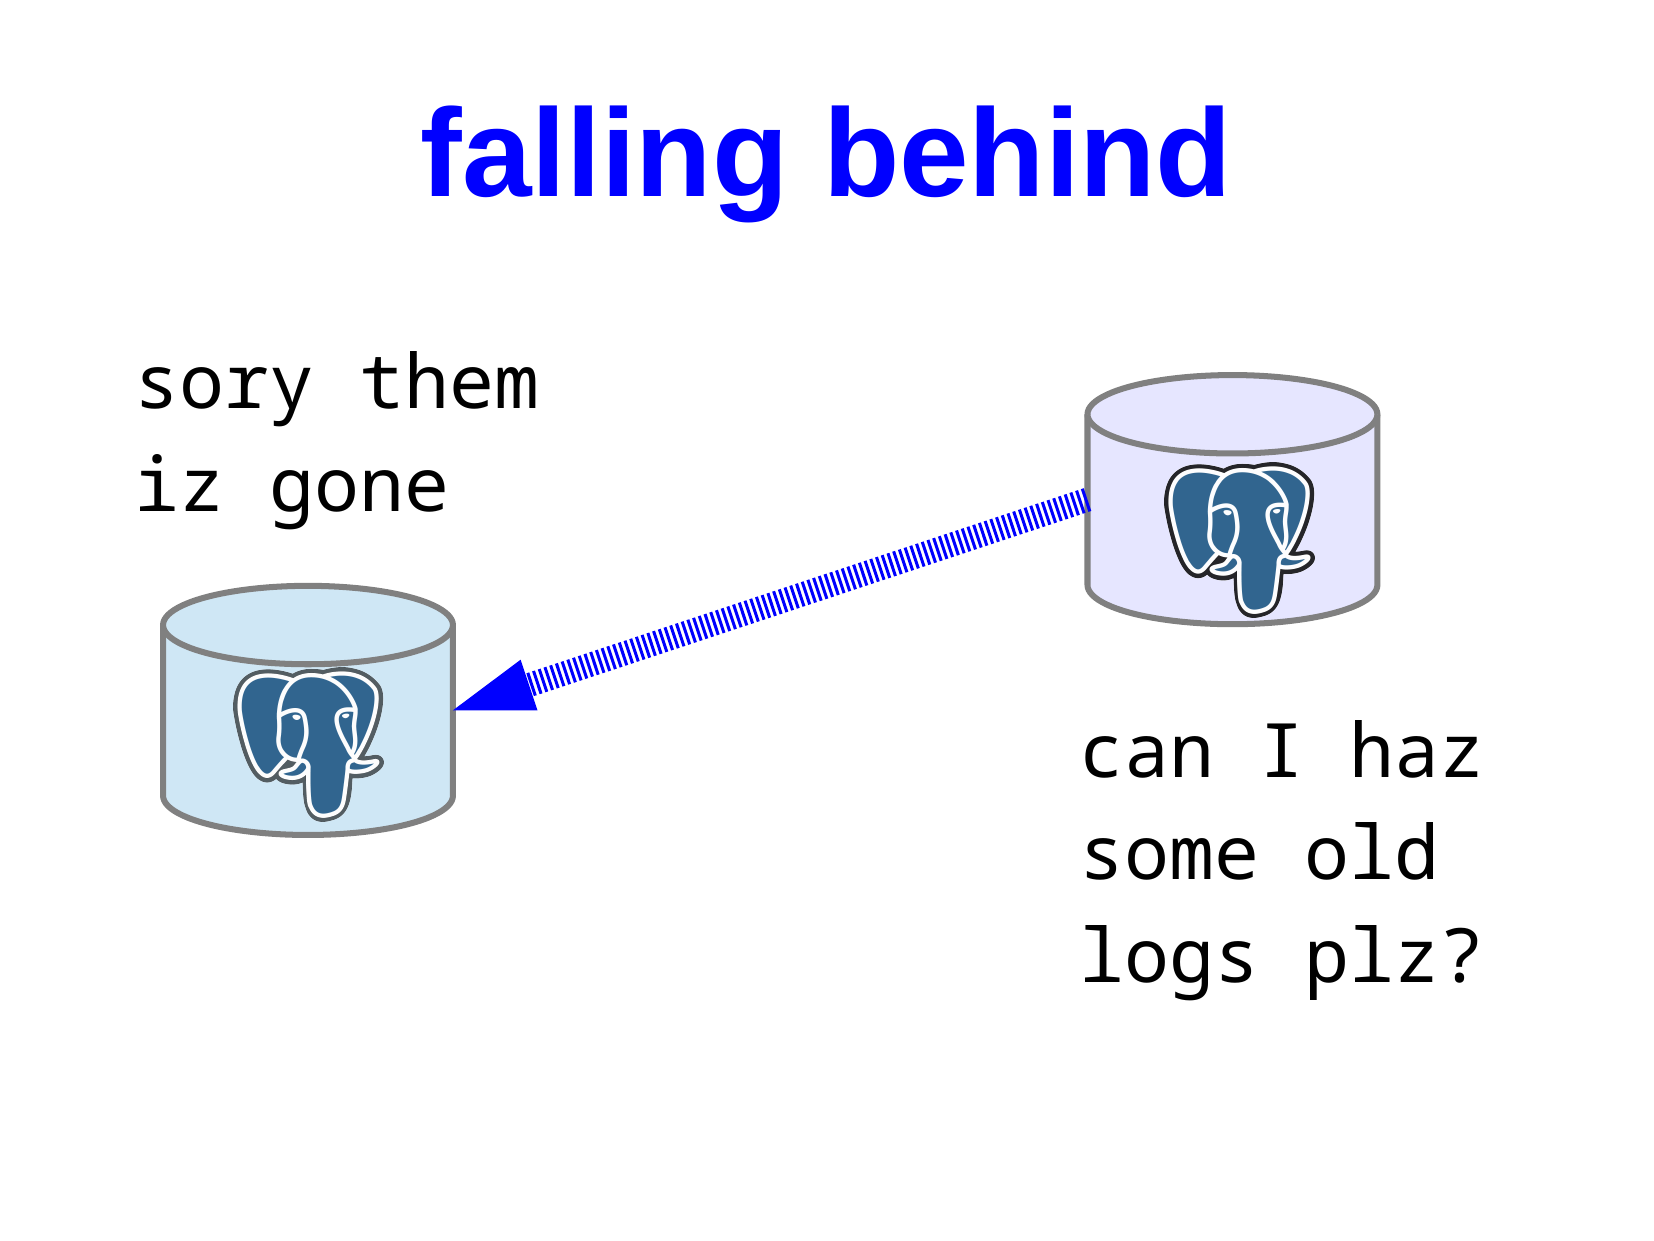

# falling behind
sory them
iz gone
can I haz
some old
logs plz?